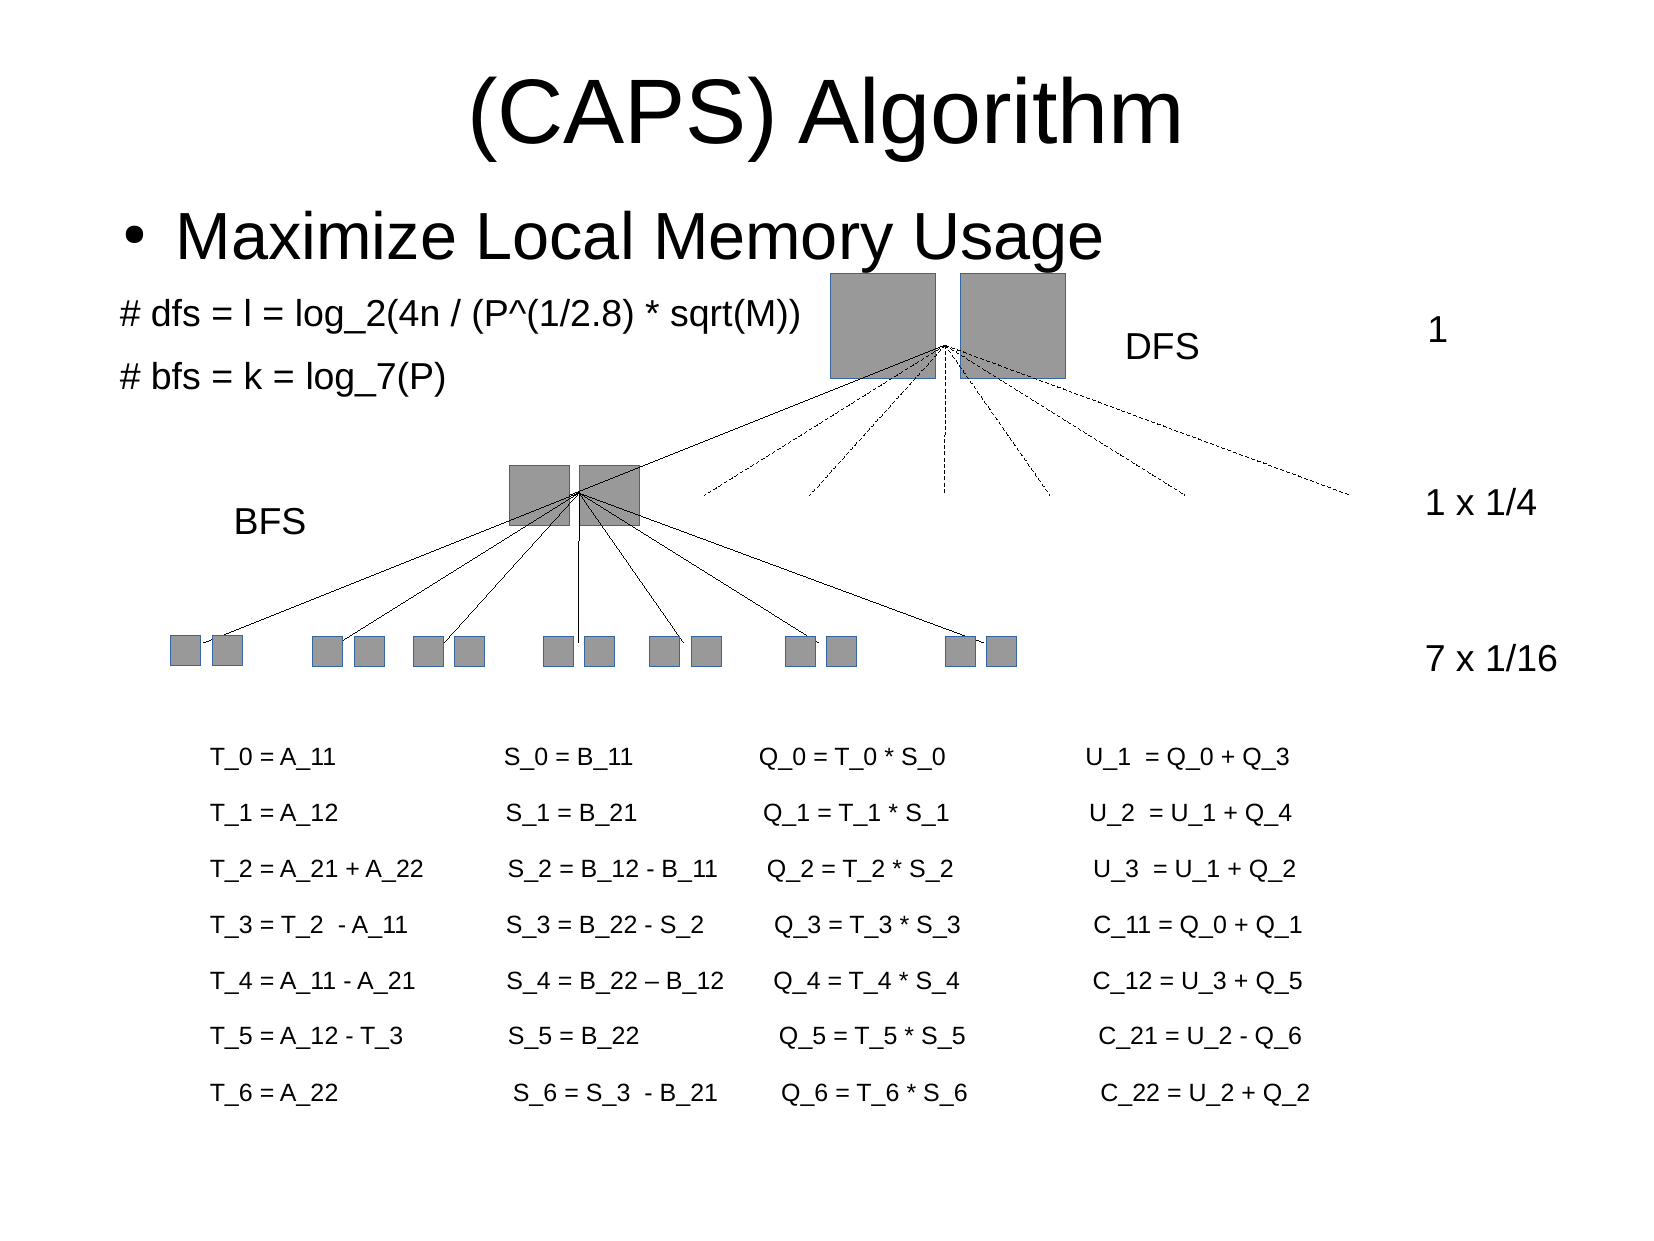

# (CAPS) Algorithm
Maximize Local Memory Usage
# dfs = l = log_2(4n / (P^(1/2.8) * sqrt(M))
1
DFS
# bfs = k = log_7(P)
1 x 1/4
BFS
7 x 1/16
T_0 = A_11 S_0 = B_11 Q_0 = T_0 * S_0 U_1 = Q_0 + Q_3
T_1 = A_12 S_1 = B_21 Q_1 = T_1 * S_1 U_2 = U_1 + Q_4
T_2 = A_21 + A_22 S_2 = B_12 - B_11 Q_2 = T_2 * S_2 U_3 = U_1 + Q_2
T_3 = T_2 - A_11 S_3 = B_22 - S_2 Q_3 = T_3 * S_3 C_11 = Q_0 + Q_1
T_4 = A_11 - A_21 S_4 = B_22 – B_12 Q_4 = T_4 * S_4 C_12 = U_3 + Q_5
T_5 = A_12 - T_3 S_5 = B_22 Q_5 = T_5 * S_5 C_21 = U_2 - Q_6
T_6 = A_22 S_6 = S_3 - B_21 Q_6 = T_6 * S_6 C_22 = U_2 + Q_2